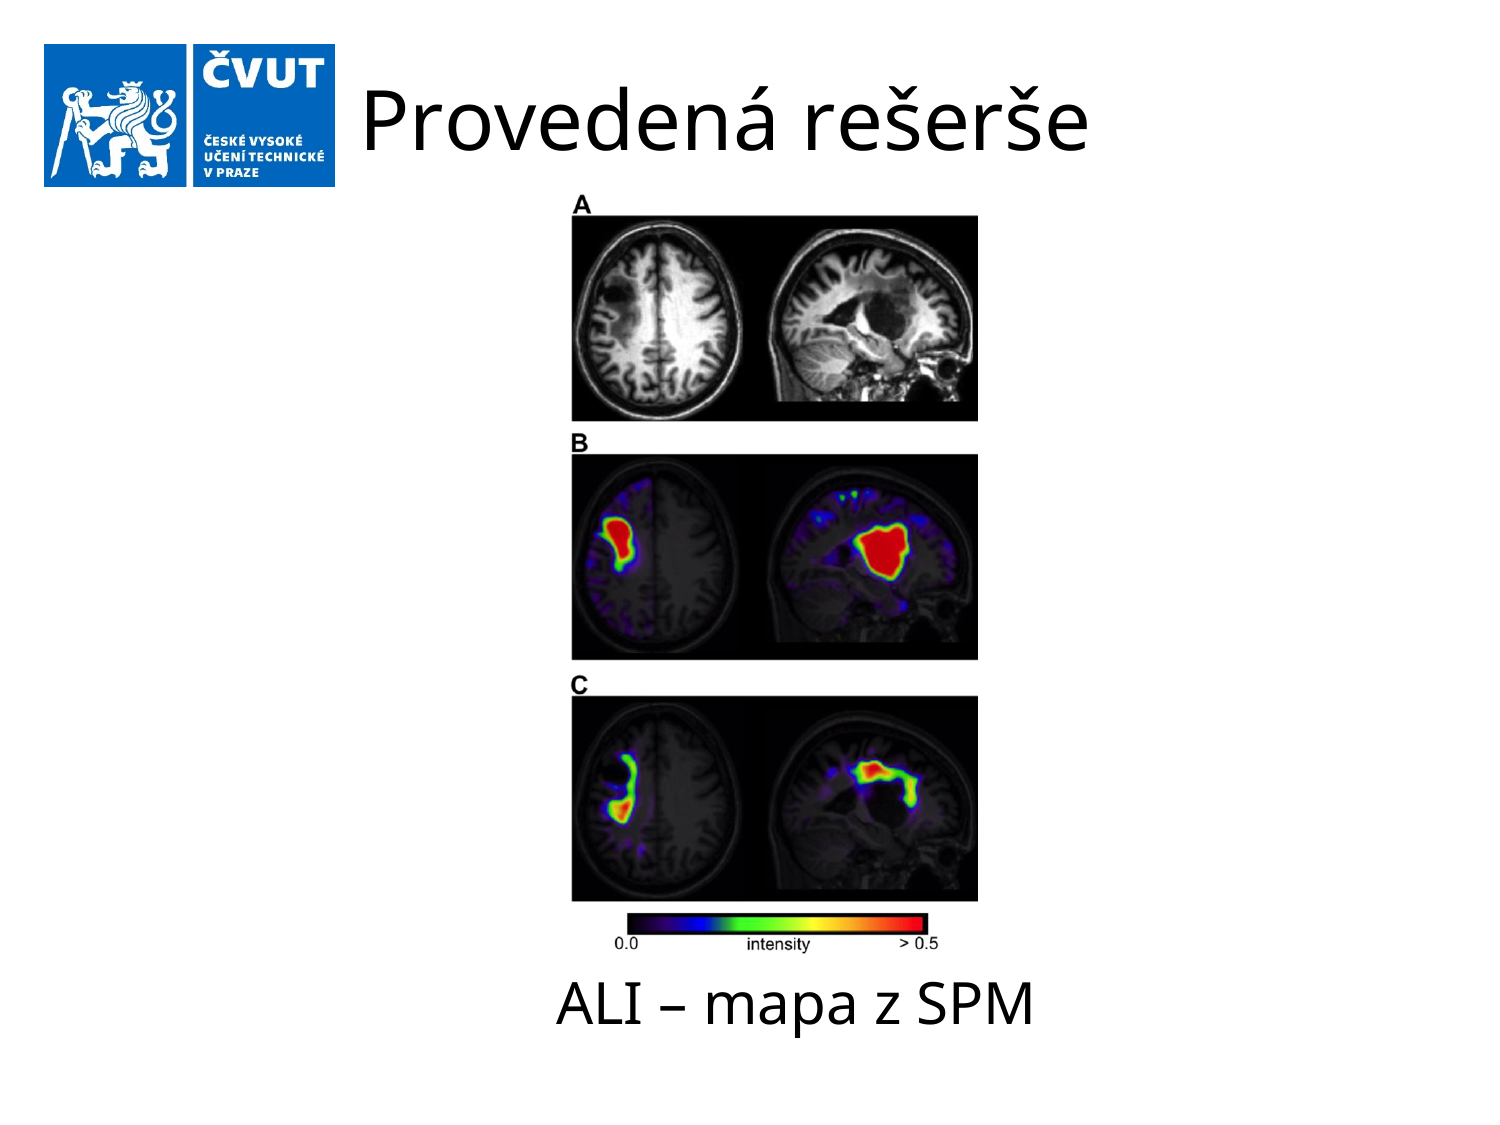

Provedená rešerše
#
ALI – mapa z SPM